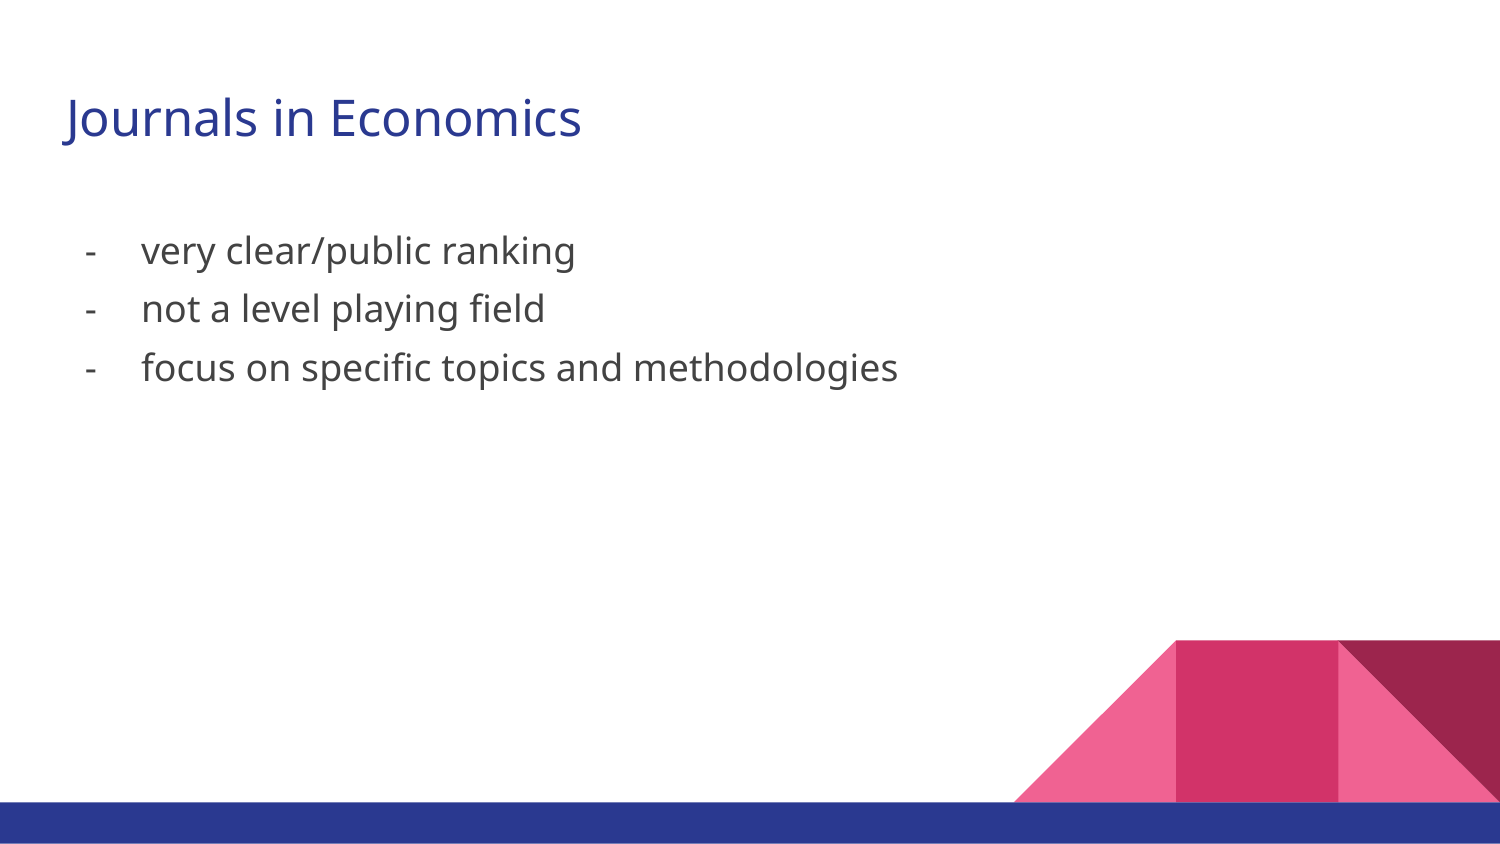

# Journals in Economics
very clear/public ranking
not a level playing field
focus on specific topics and methodologies